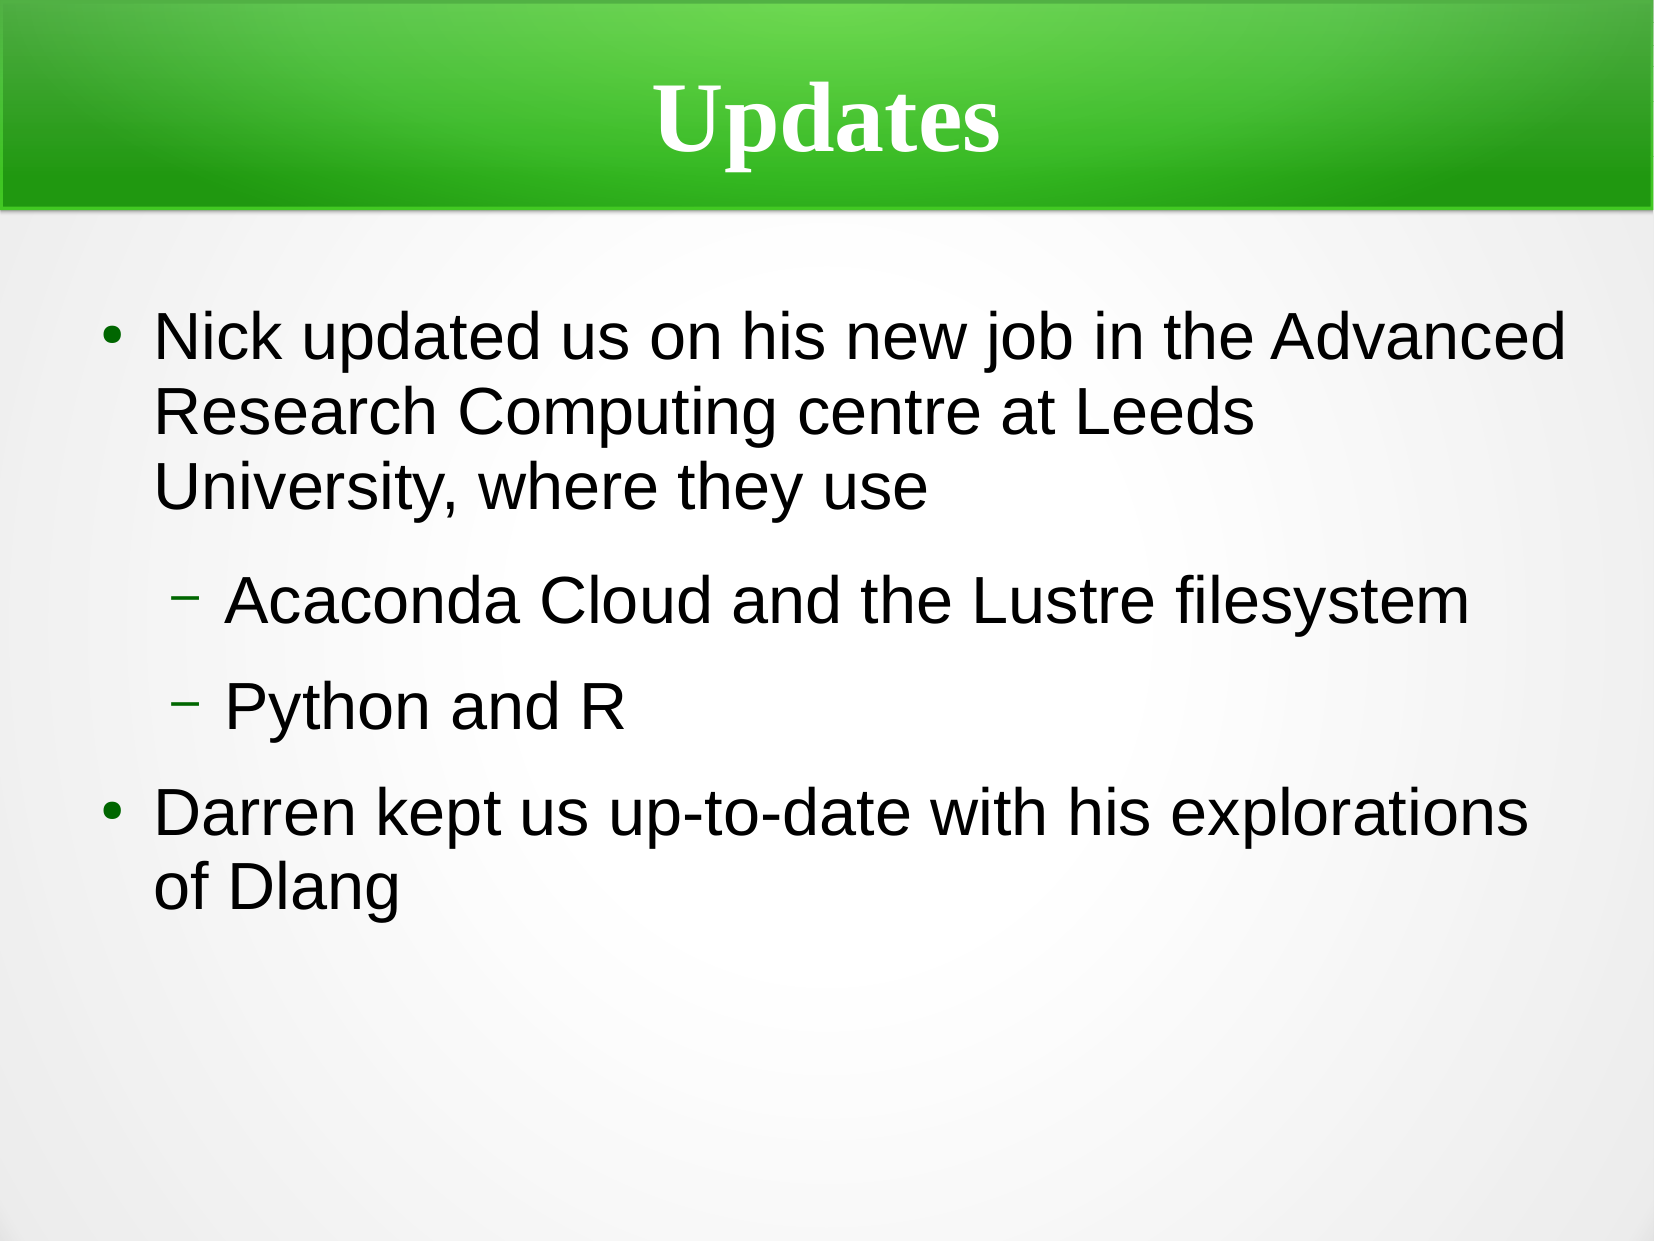

# Updates
Nick updated us on his new job in the Advanced Research Computing centre at Leeds University, where they use
Acaconda Cloud and the Lustre filesystem
Python and R
Darren kept us up-to-date with his explorations of Dlang